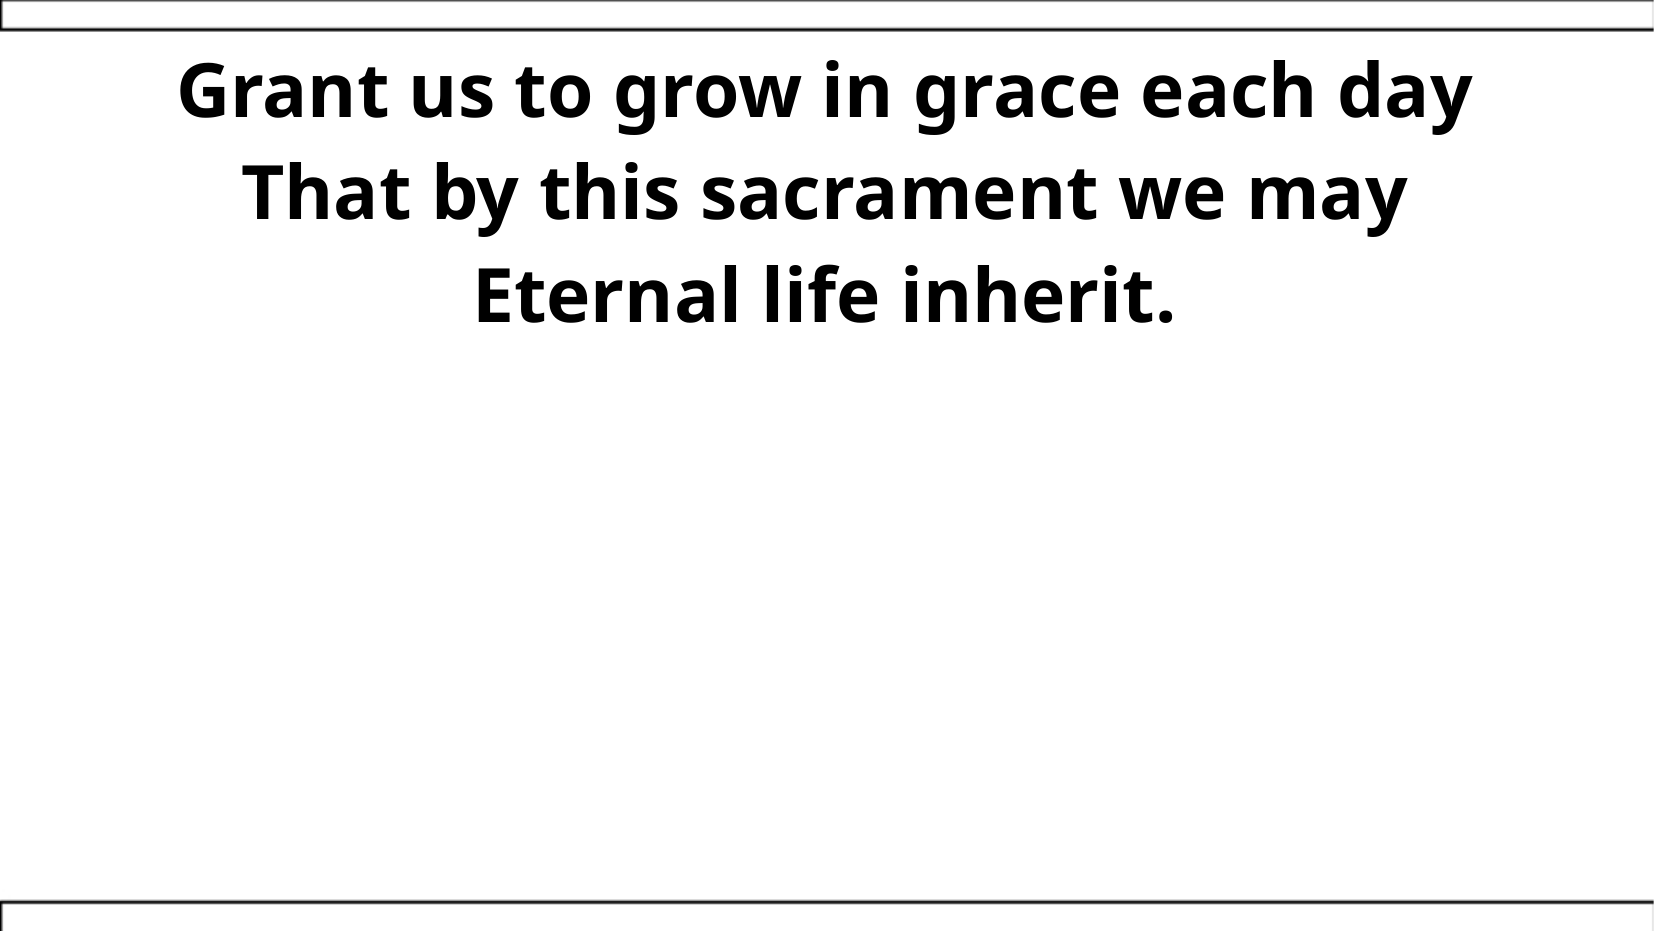

Grant us to grow in grace each day
That by this sacrament we may
Eternal life inherit.